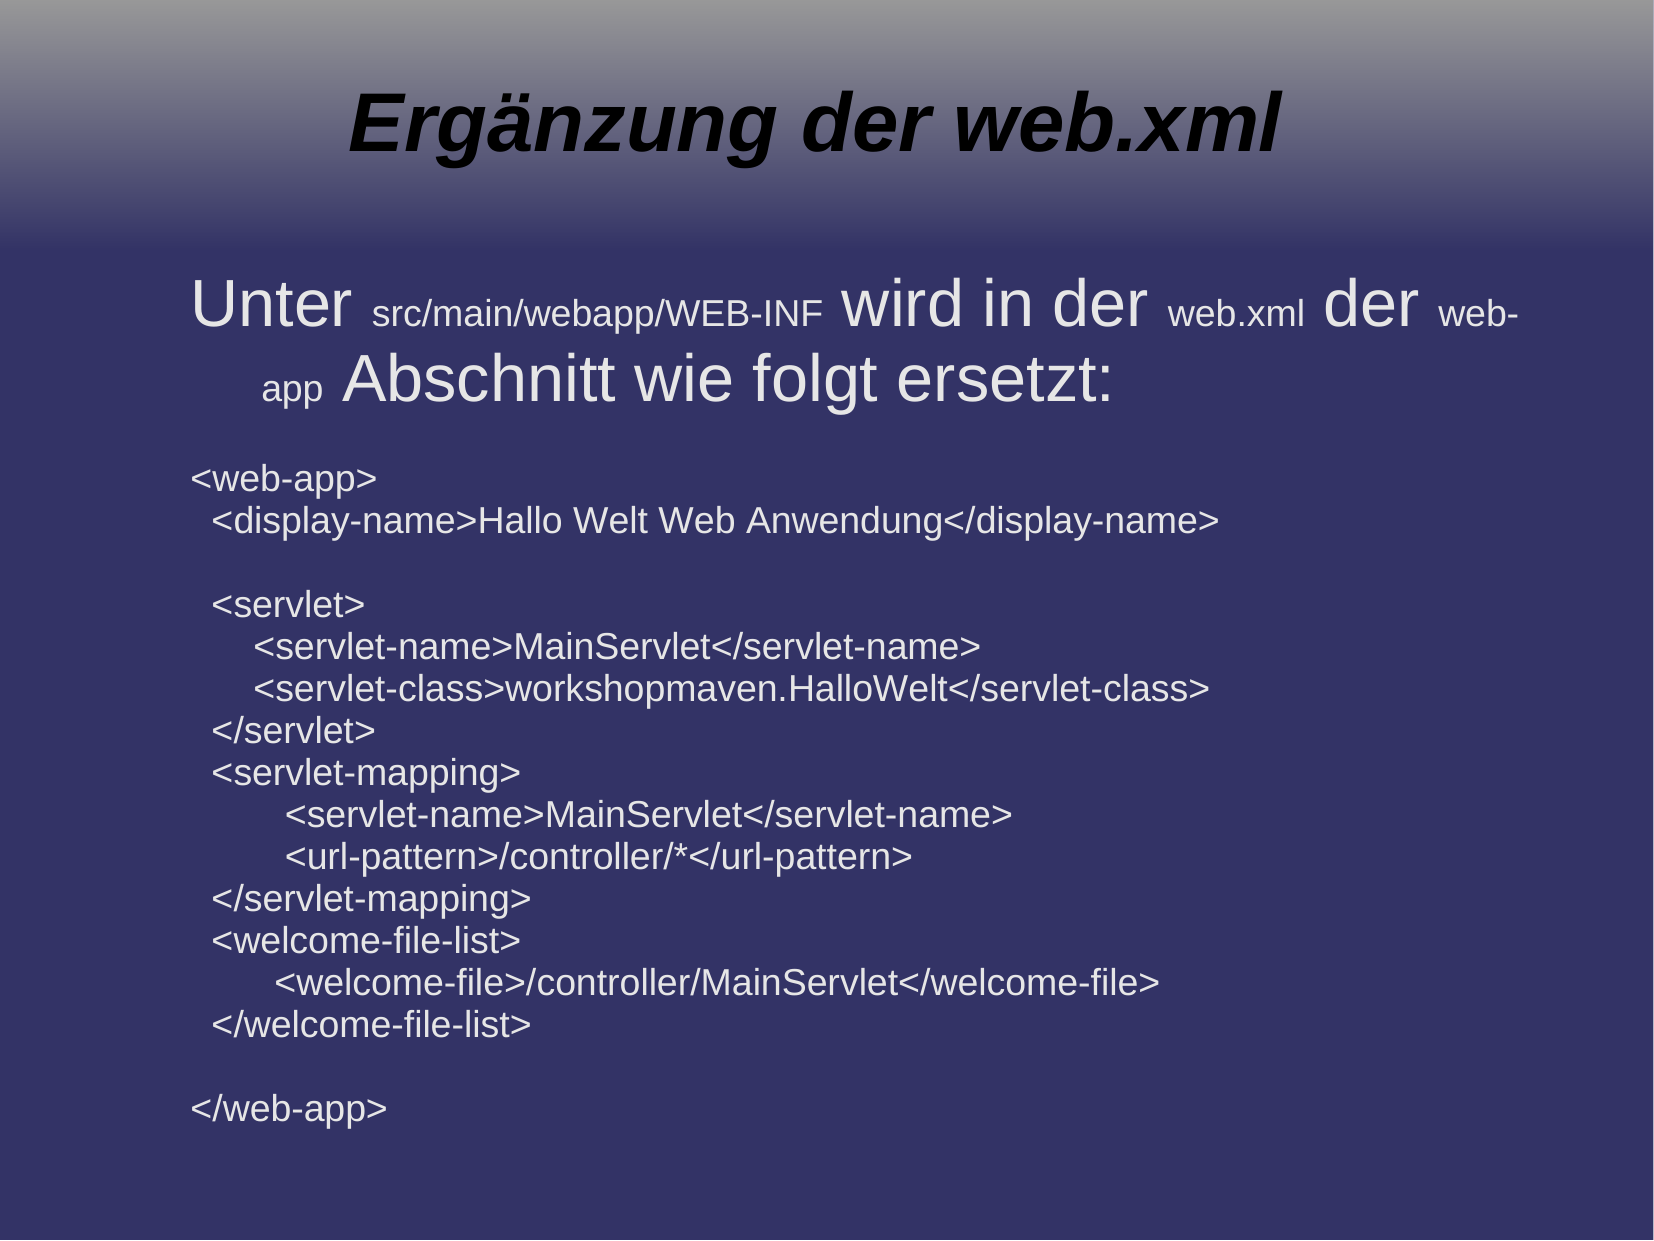

# Ergänzung der web.xml
Unter src/main/webapp/WEB-INF wird in der web.xml der web-app Abschnitt wie folgt ersetzt:
<web-app>
 <display-name>Hallo Welt Web Anwendung</display-name>
 <servlet>
 <servlet-name>MainServlet</servlet-name>
 <servlet-class>workshopmaven.HalloWelt</servlet-class>
 </servlet>
 <servlet-mapping>
 <servlet-name>MainServlet</servlet-name>
 <url-pattern>/controller/*</url-pattern>
 </servlet-mapping>
 <welcome-file-list>
 <welcome-file>/controller/MainServlet</welcome-file>
 </welcome-file-list>
</web-app>